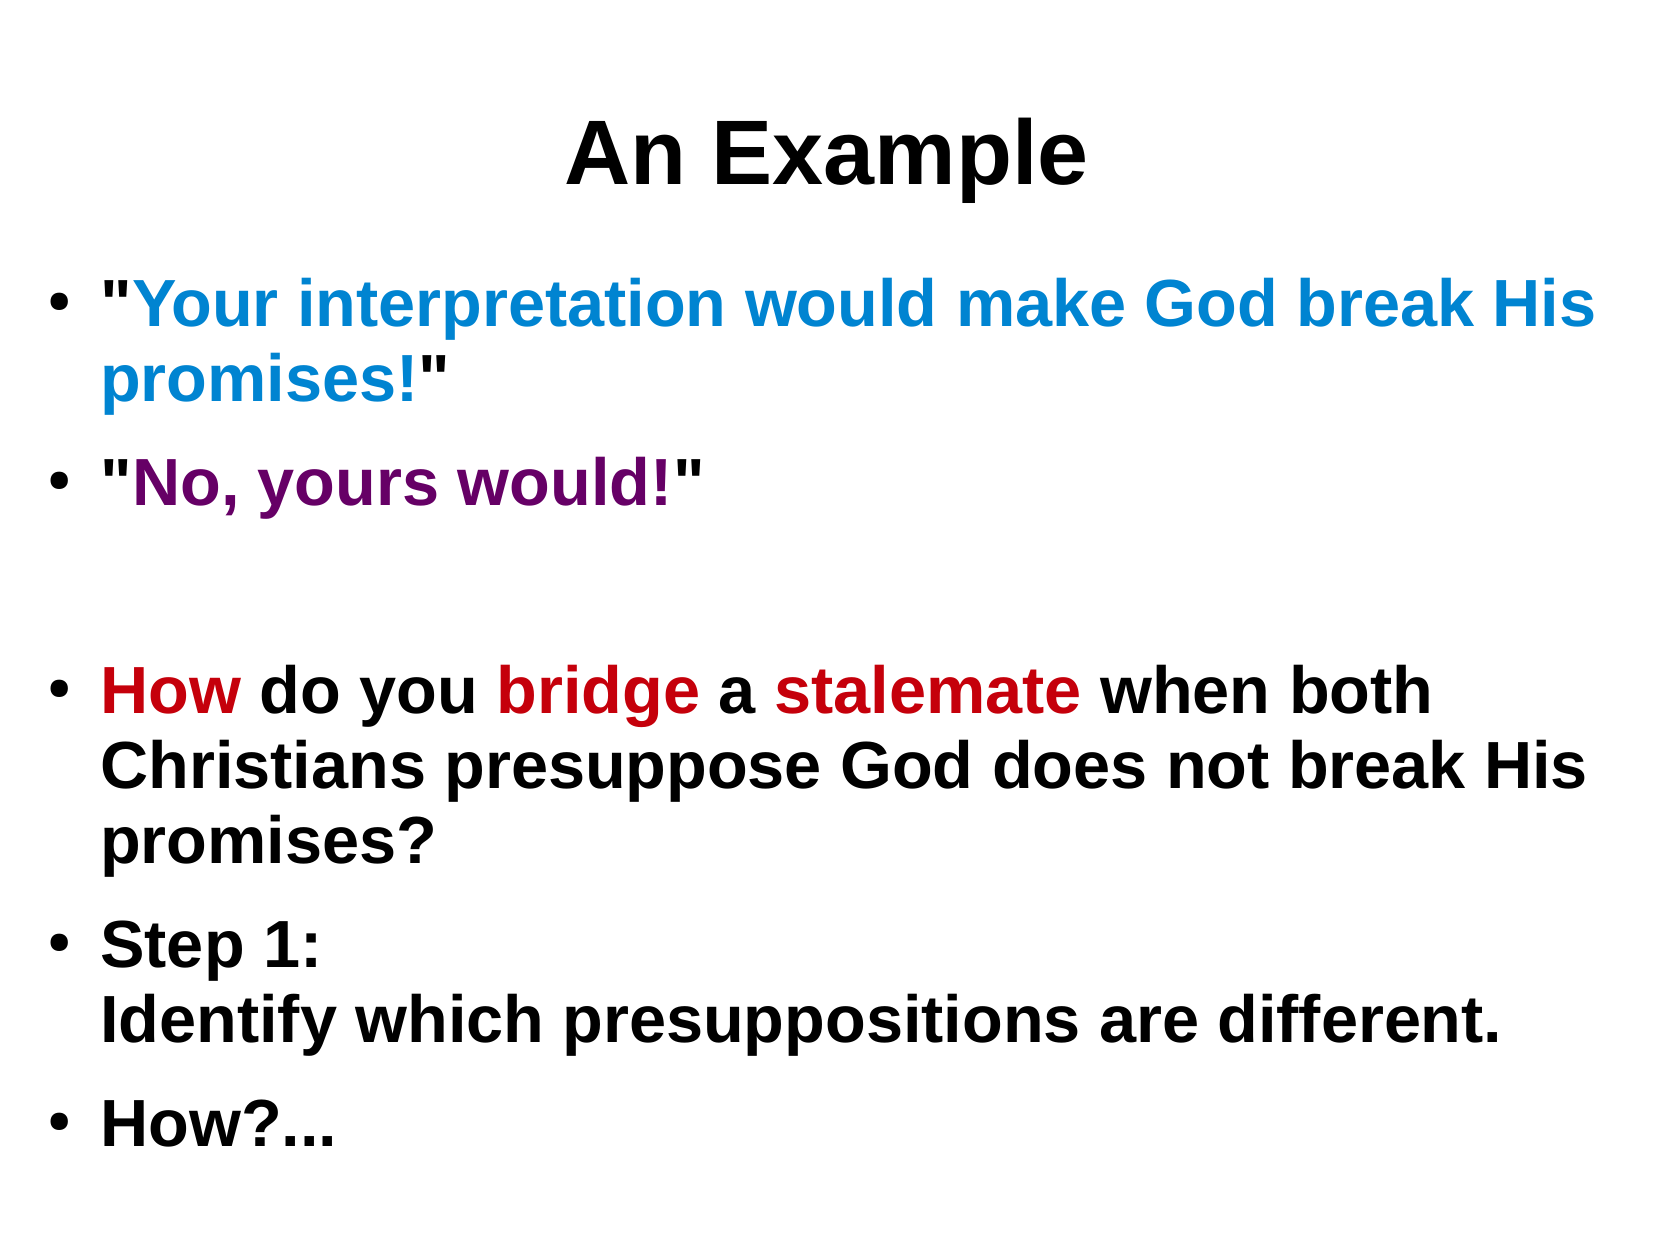

# An Example
"Your interpretation would make God break His promises!"
"No, yours would!"
How do you bridge a stalemate when both Christians presuppose God does not break His promises?
Step 1:
Identify which presuppositions are different.
How?...